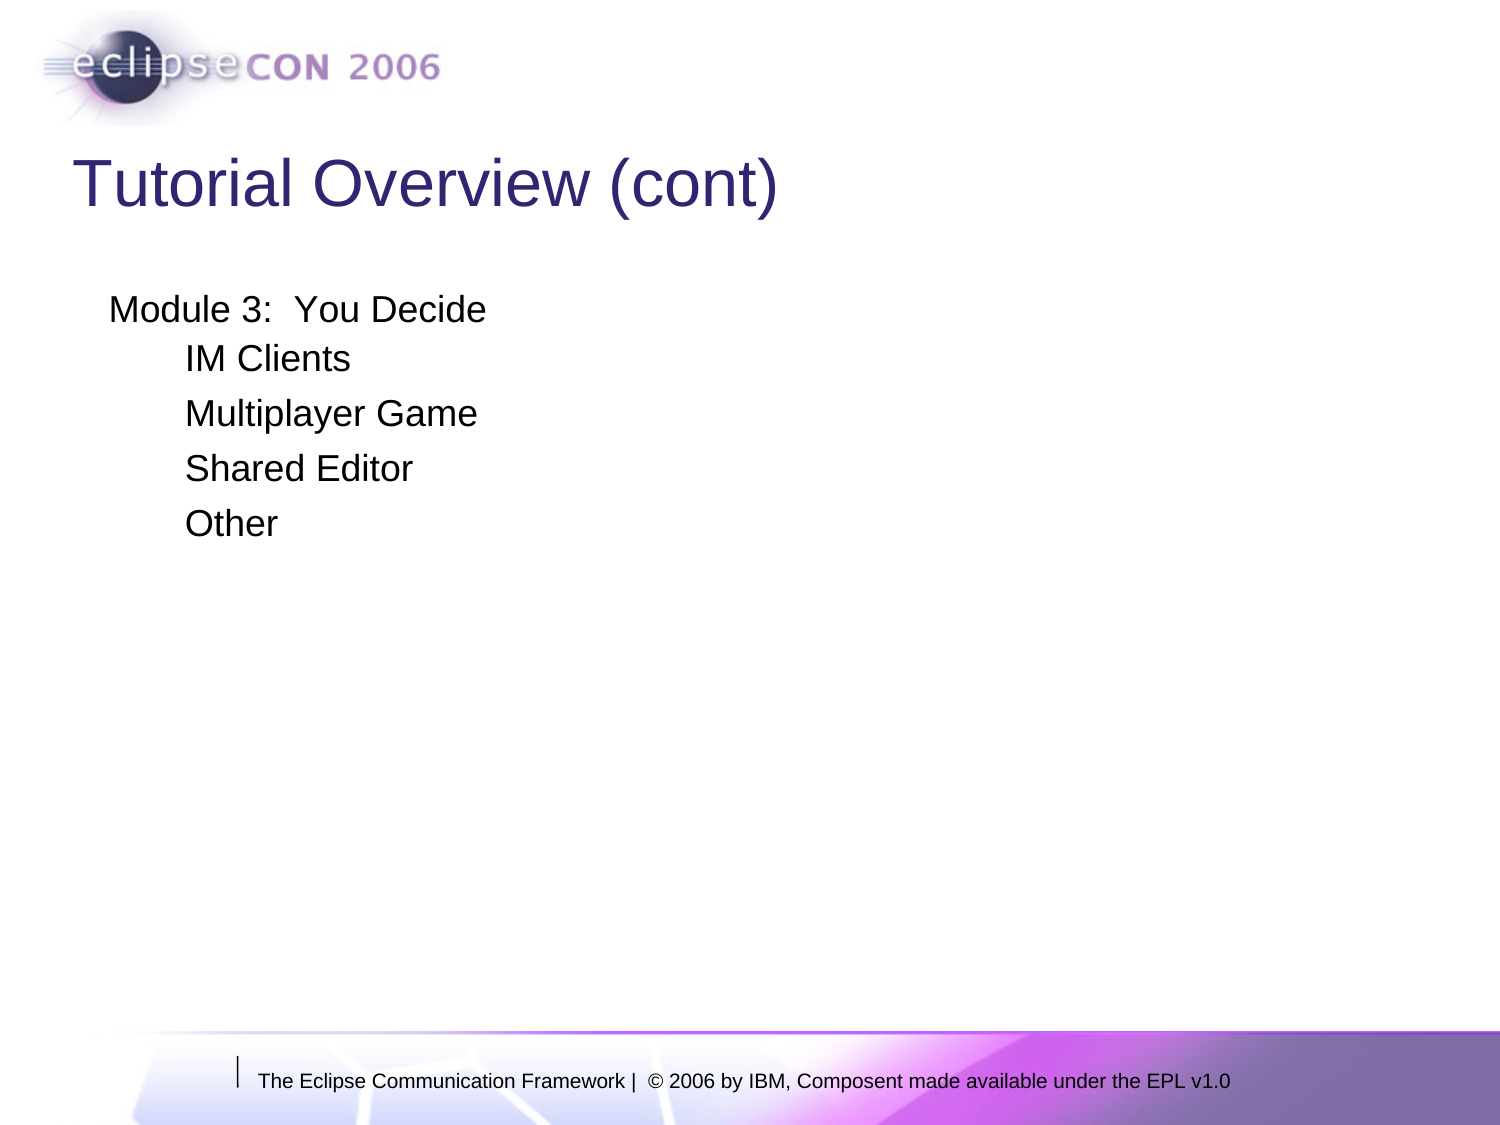

# Tutorial Overview (cont)
Module 3: You Decide
IM Clients
Multiplayer Game
Shared Editor
Other